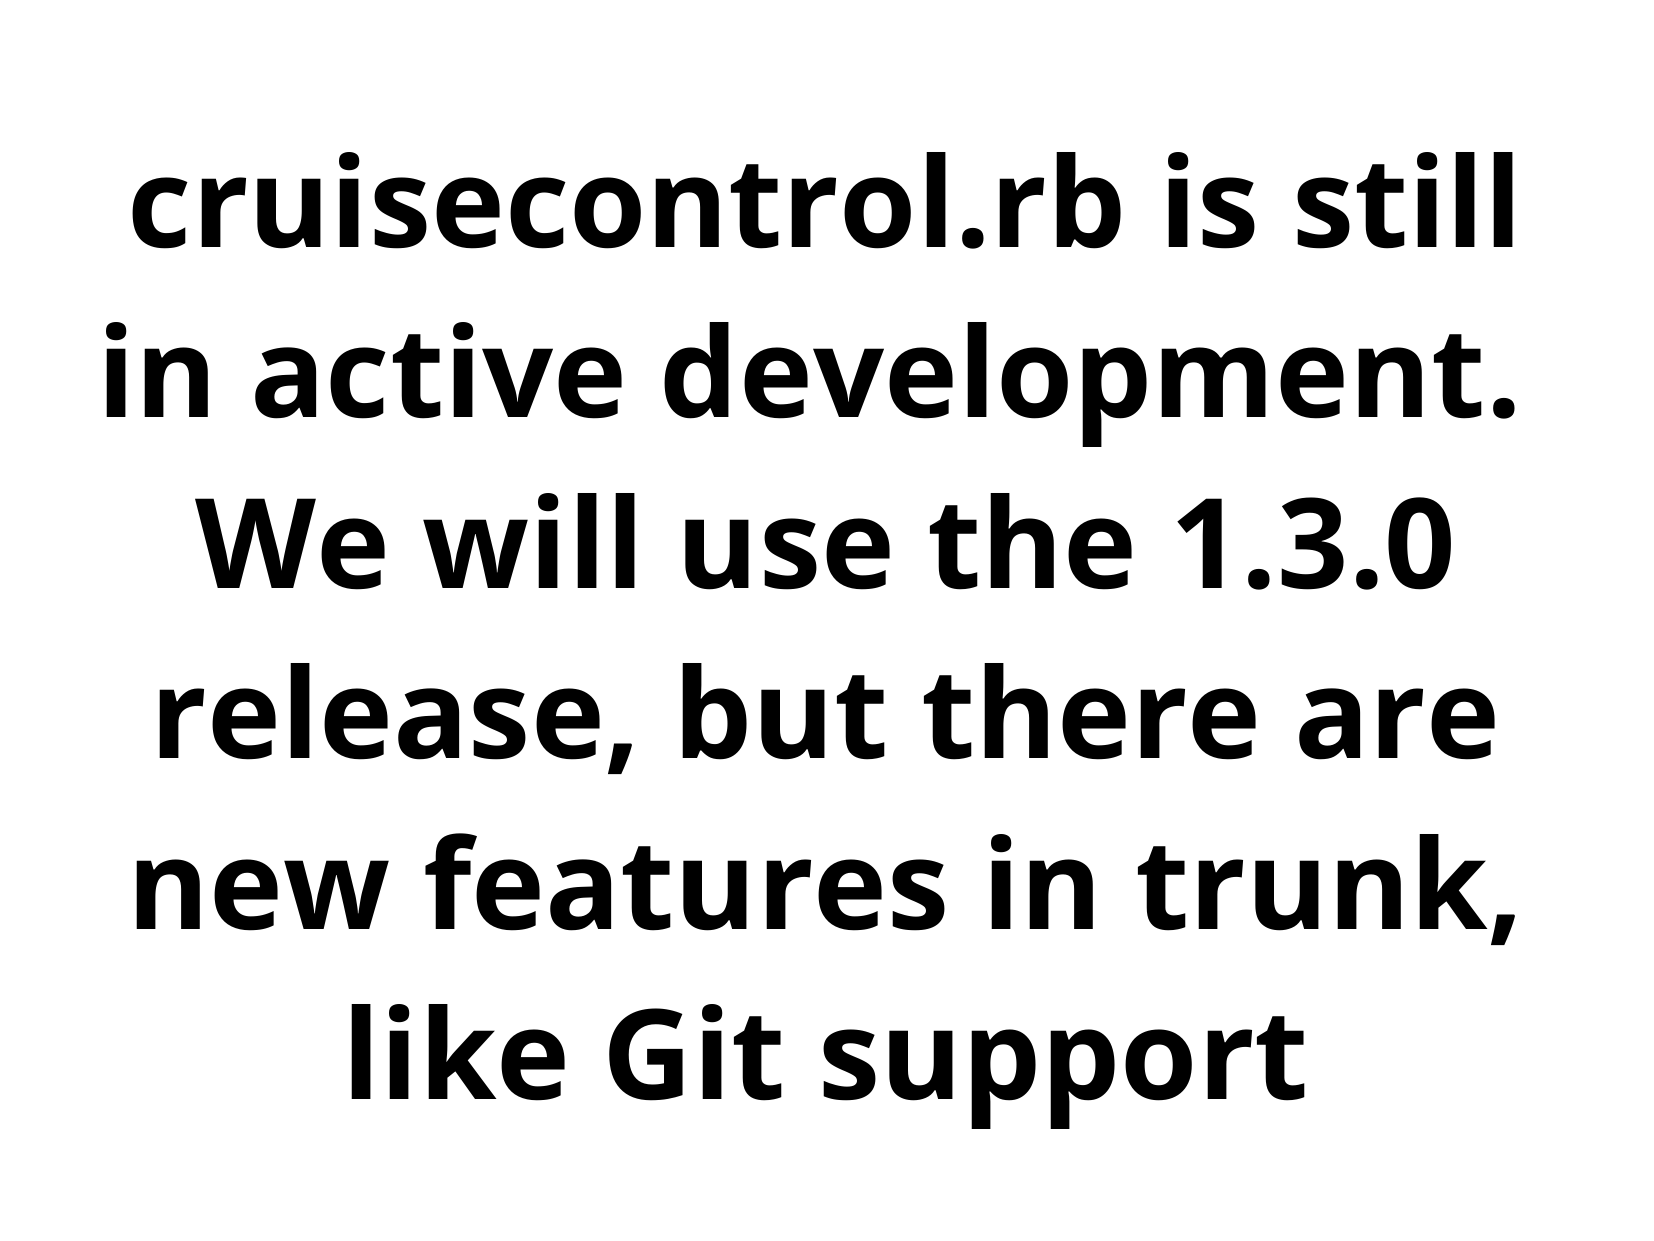

# cruisecontrol.rb is still in active development. We will use the 1.3.0 release, but there are new features in trunk, like Git support